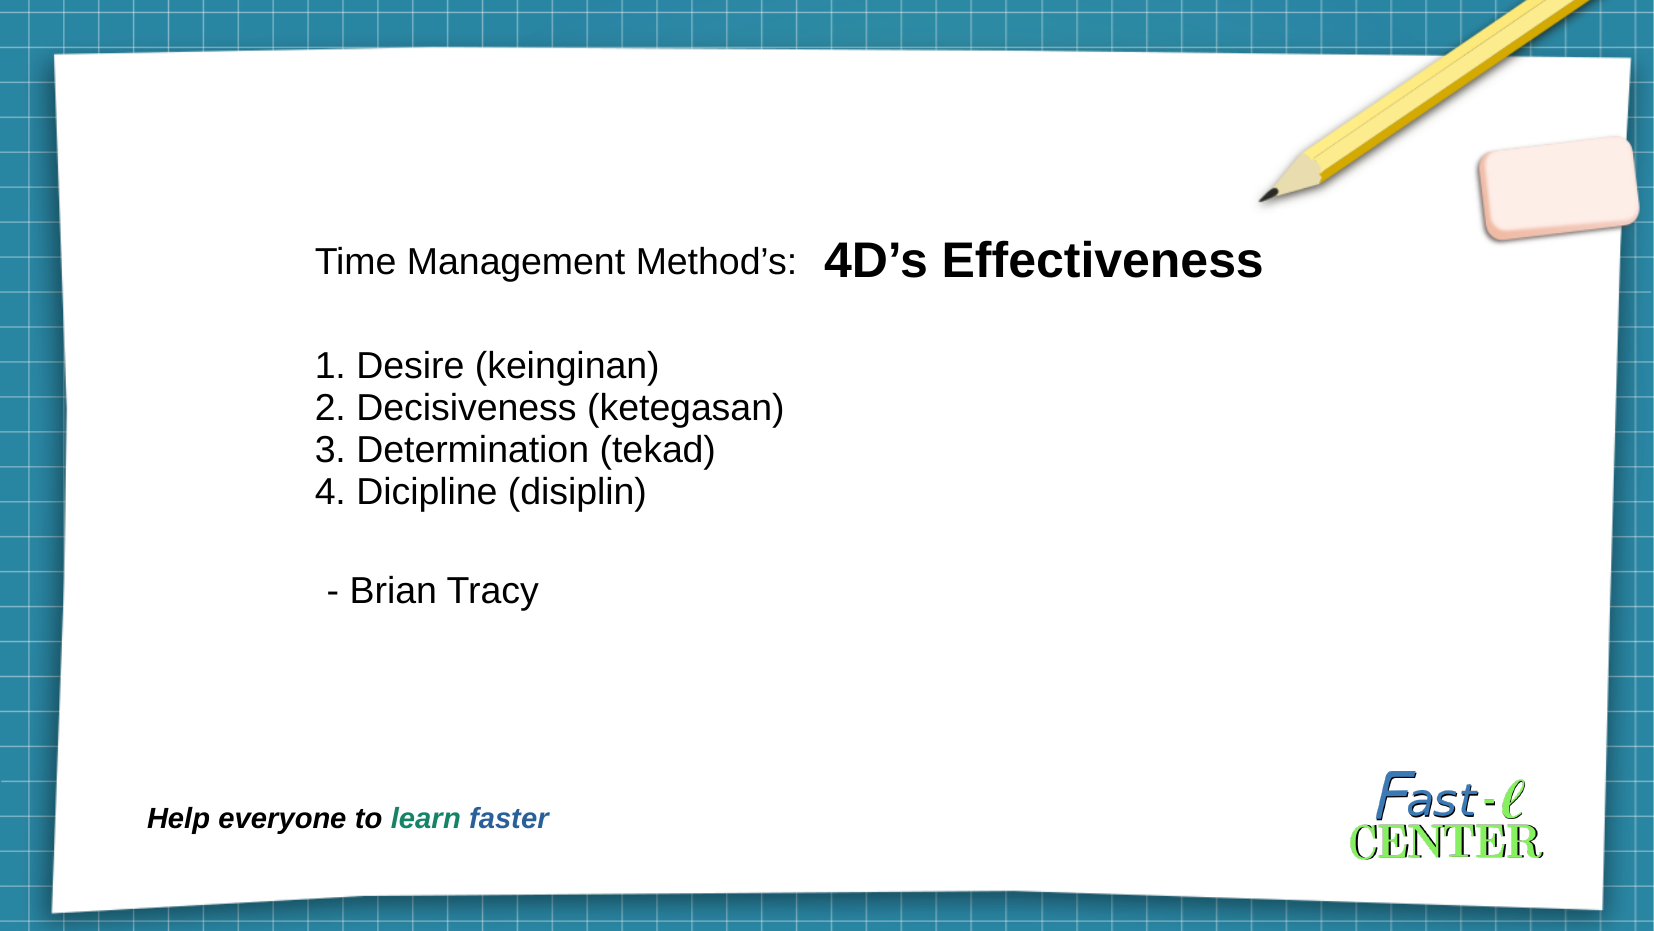

4D’s Effectiveness
Time Management Method’s:
1. Desire (keinginan)
2. Decisiveness (ketegasan)
3. Determination (tekad)
4. Dicipline (disiplin)
- Brian Tracy
Help everyone to learn faster